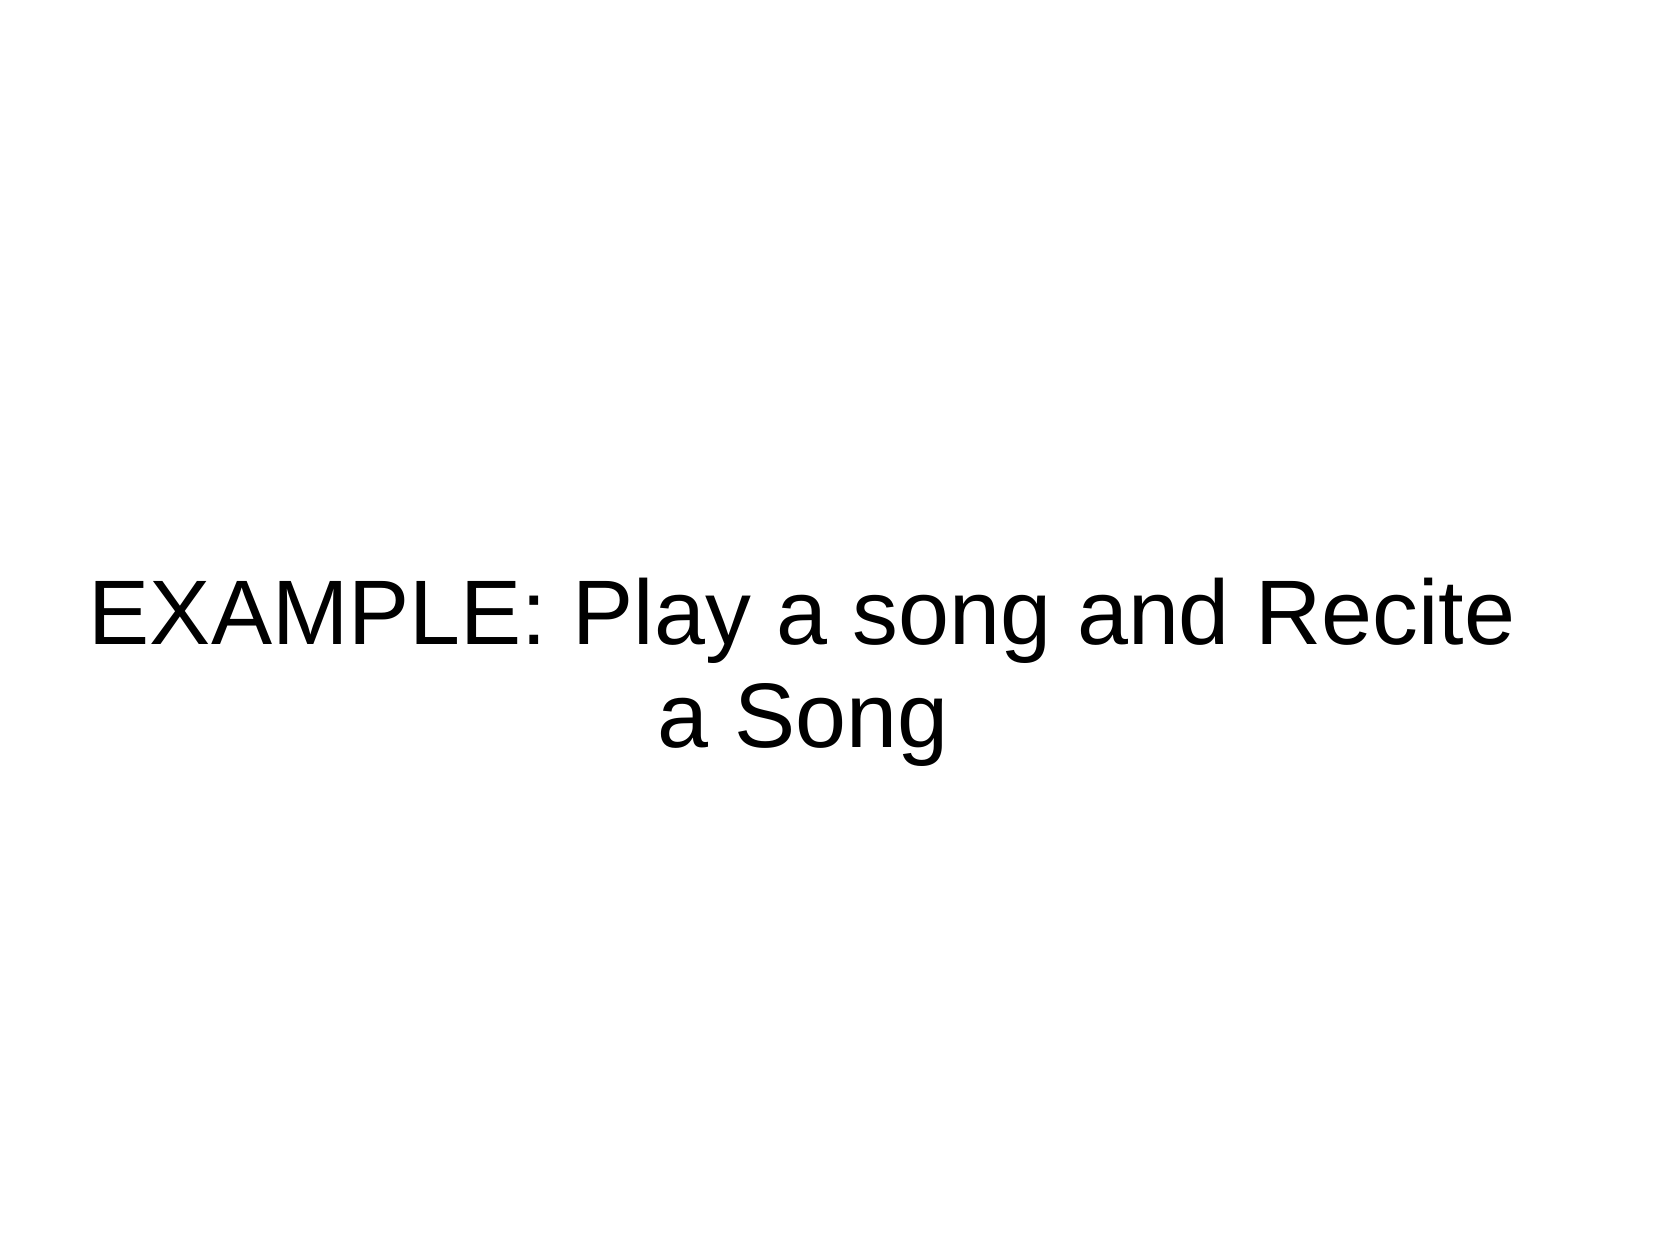

# EXAMPLE: Play a song and Recite a Song